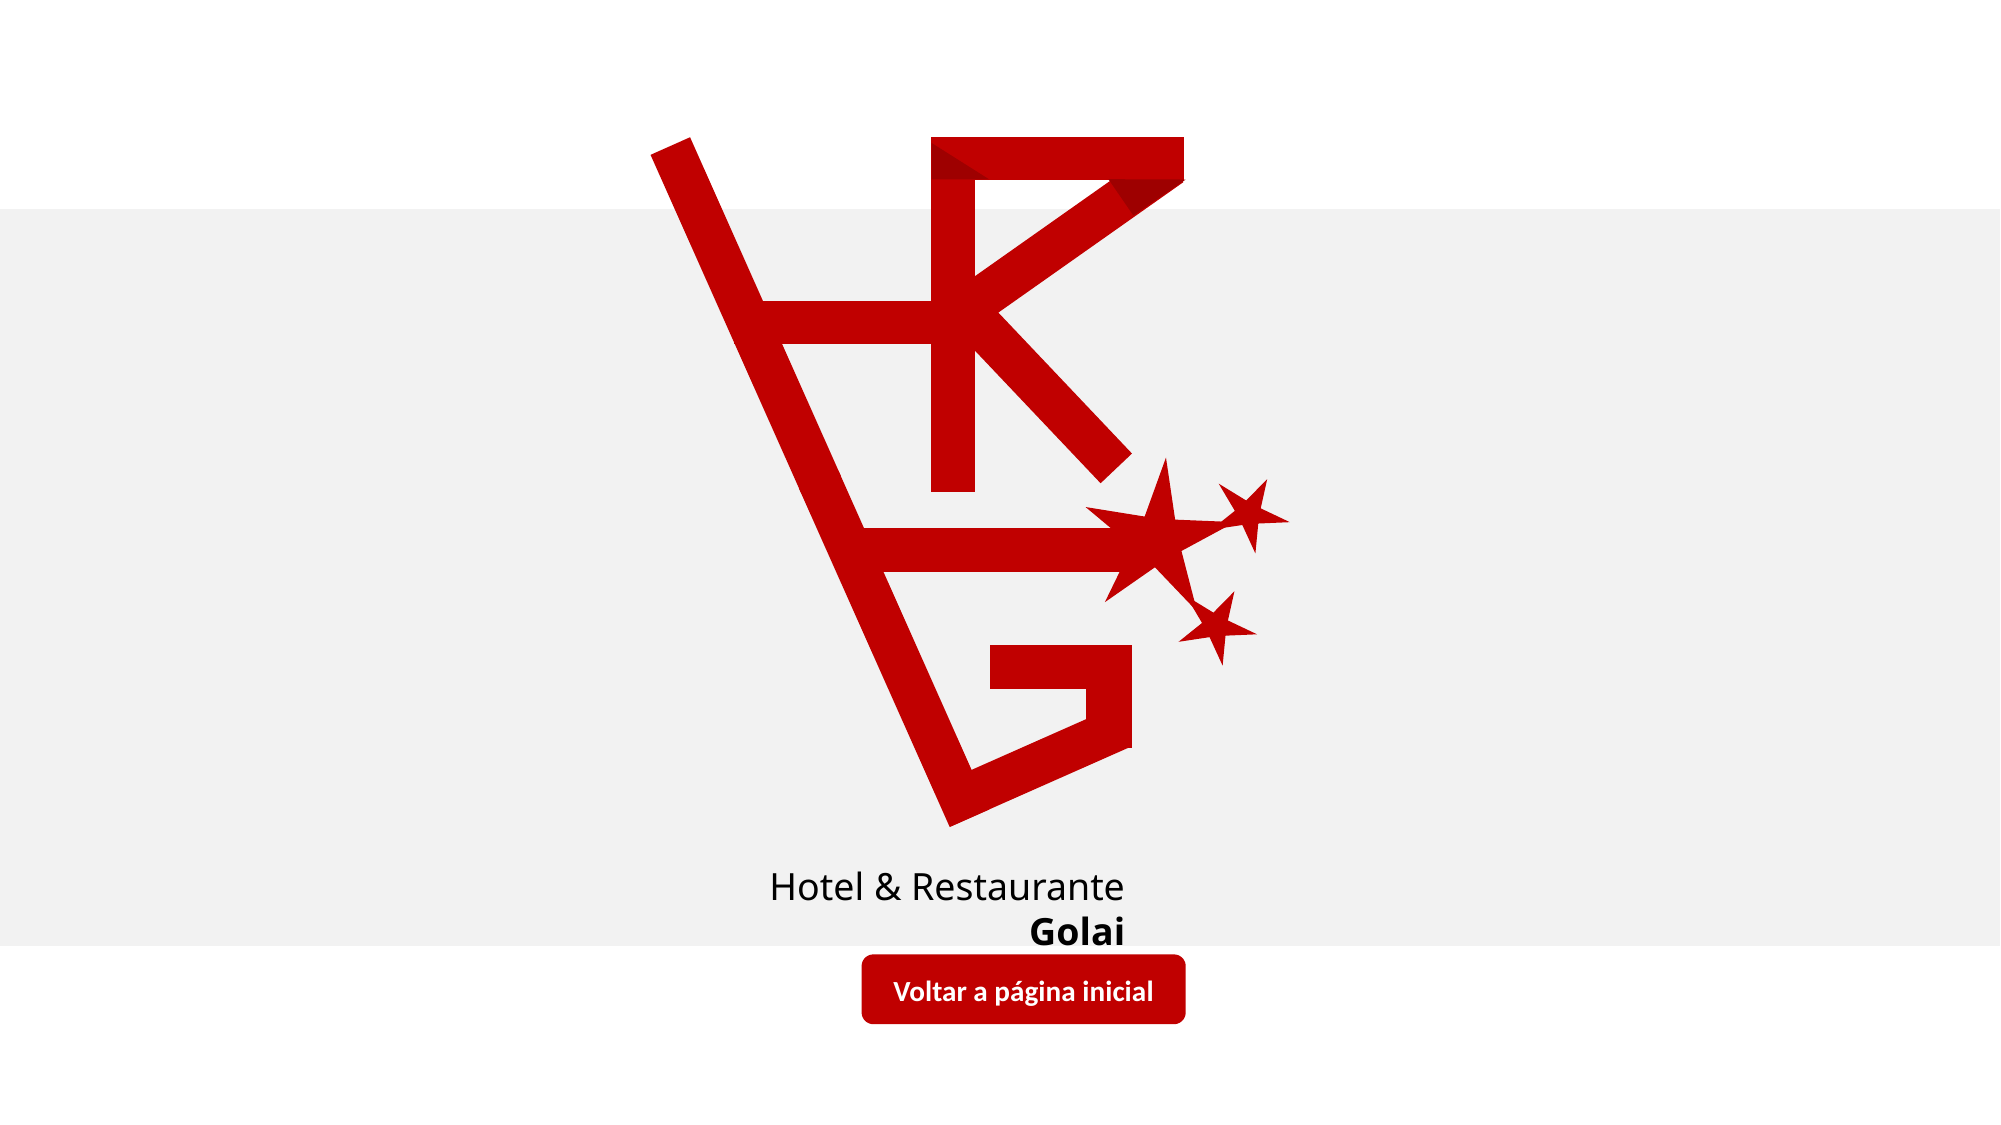

Hotel & Restaurante Golai
Voltar a página inicial